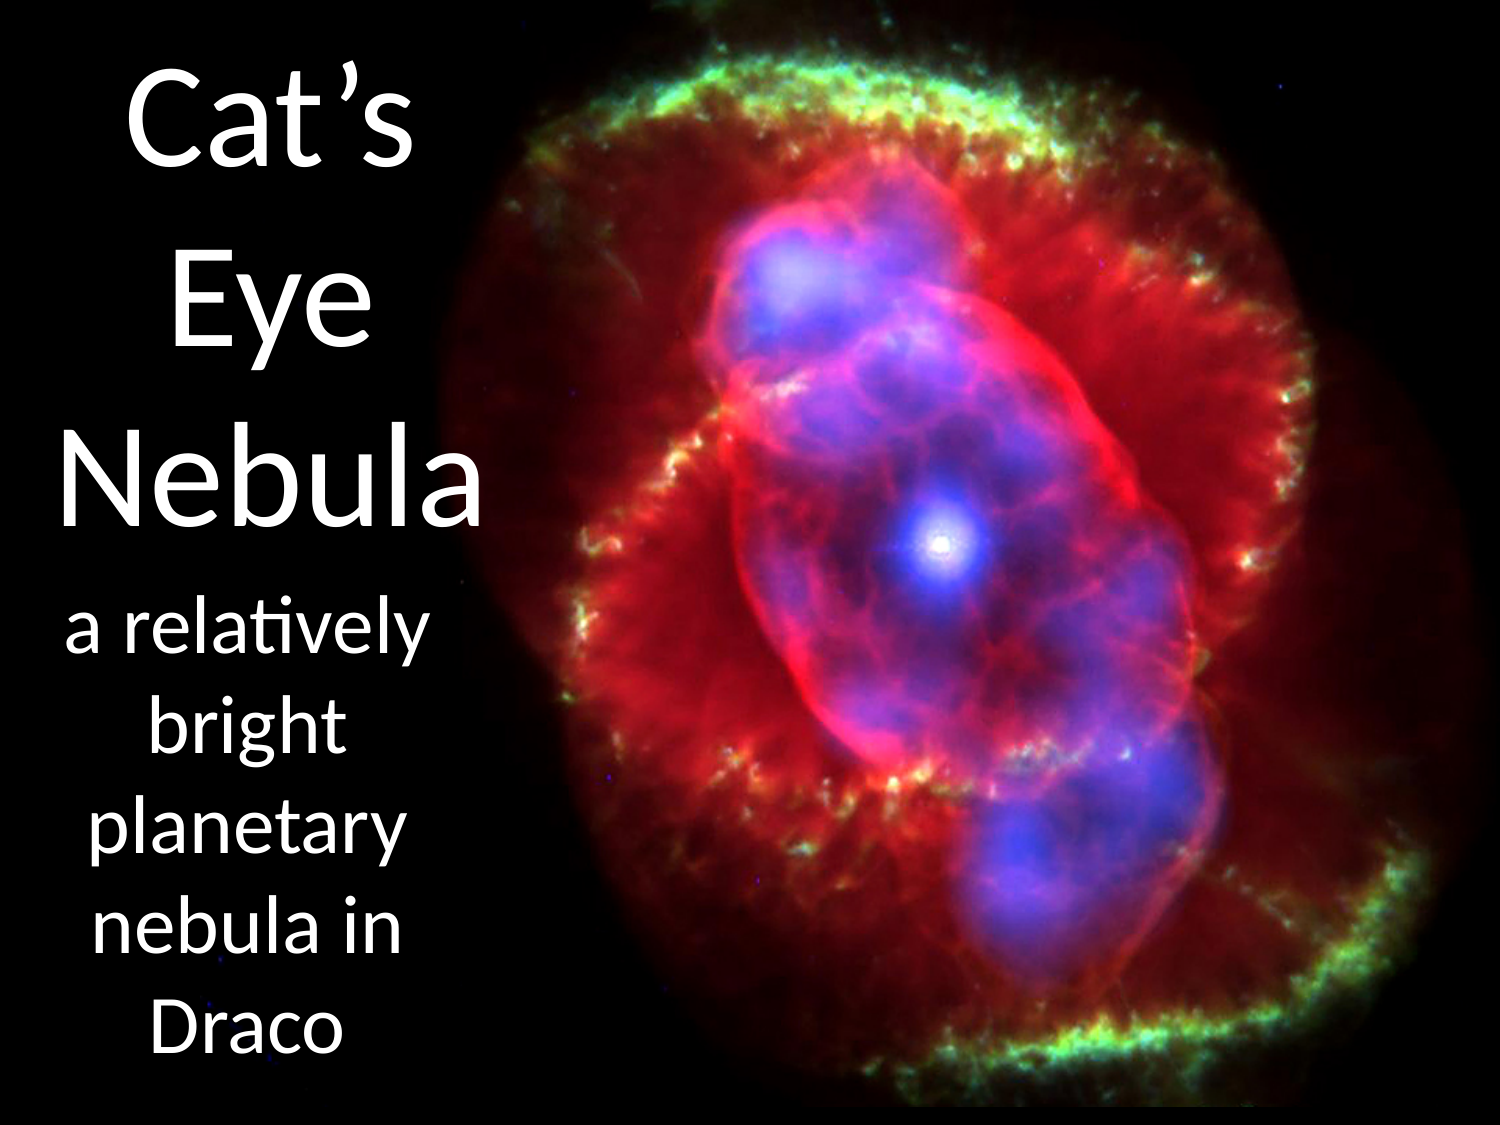

Cat’s Eye Nebula
a relatively bright planetary nebula in Draco